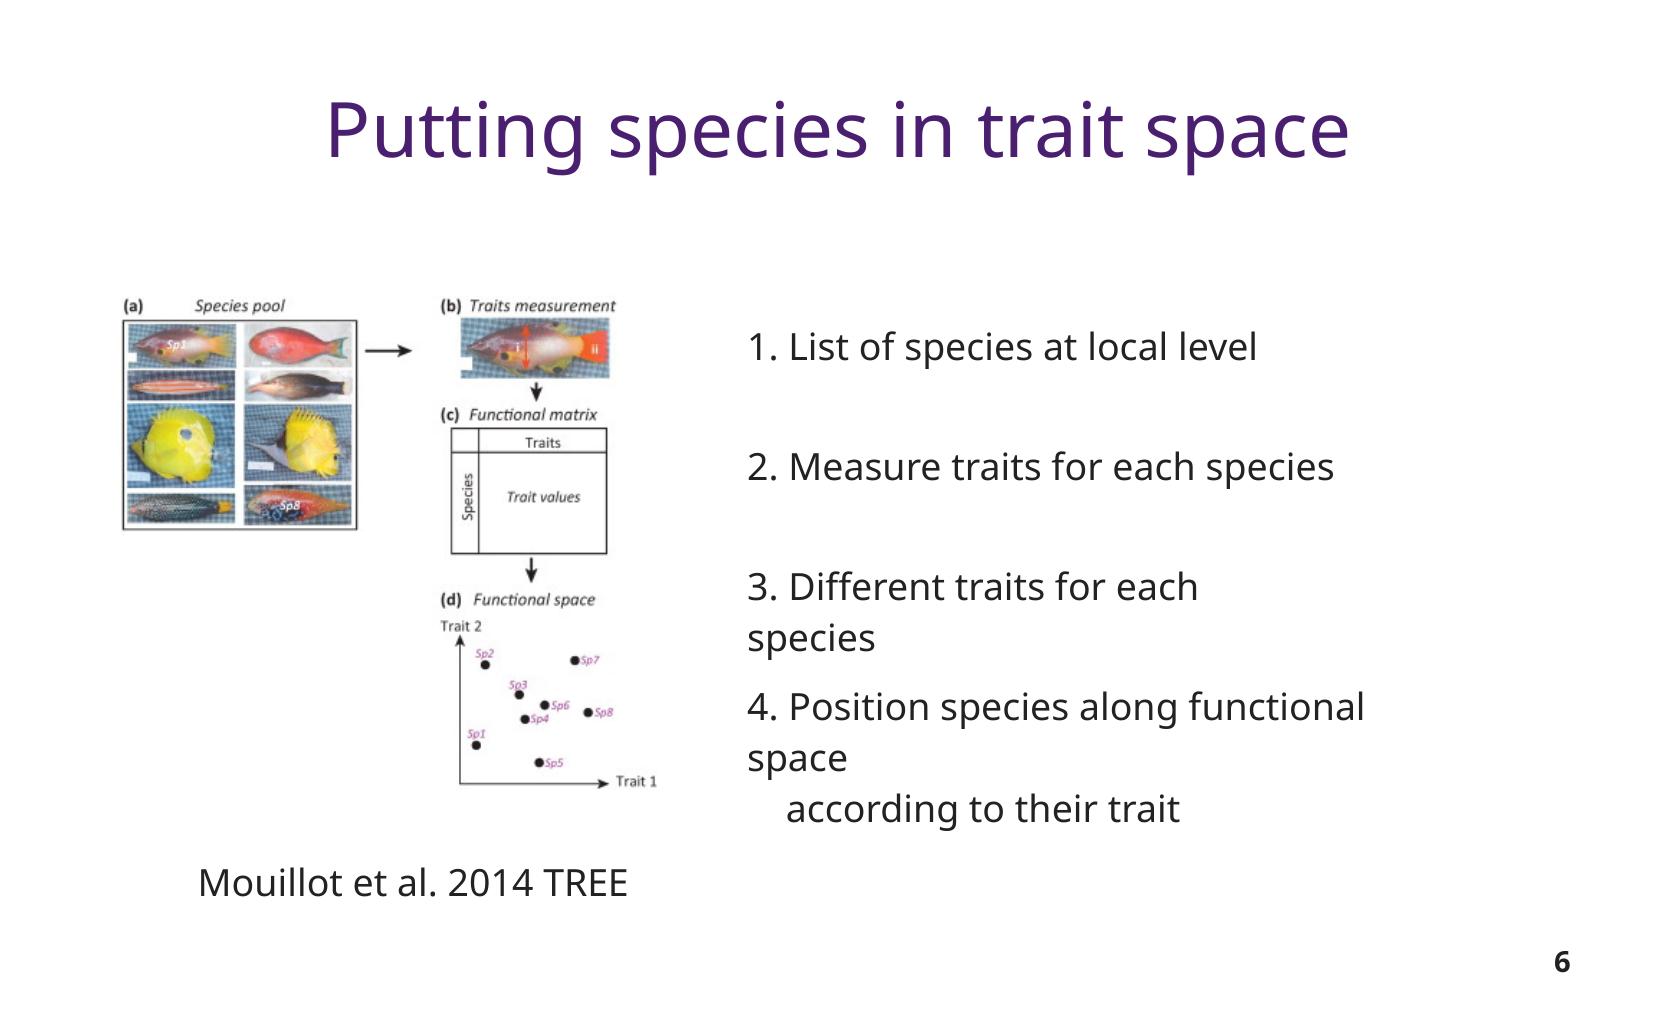

# Putting species in trait space
1. List of species at local level
2. Measure traits for each species
3. Different traits for each species
4. Position species along functional space
 according to their trait
Mouillot et al. 2014 TREE
6